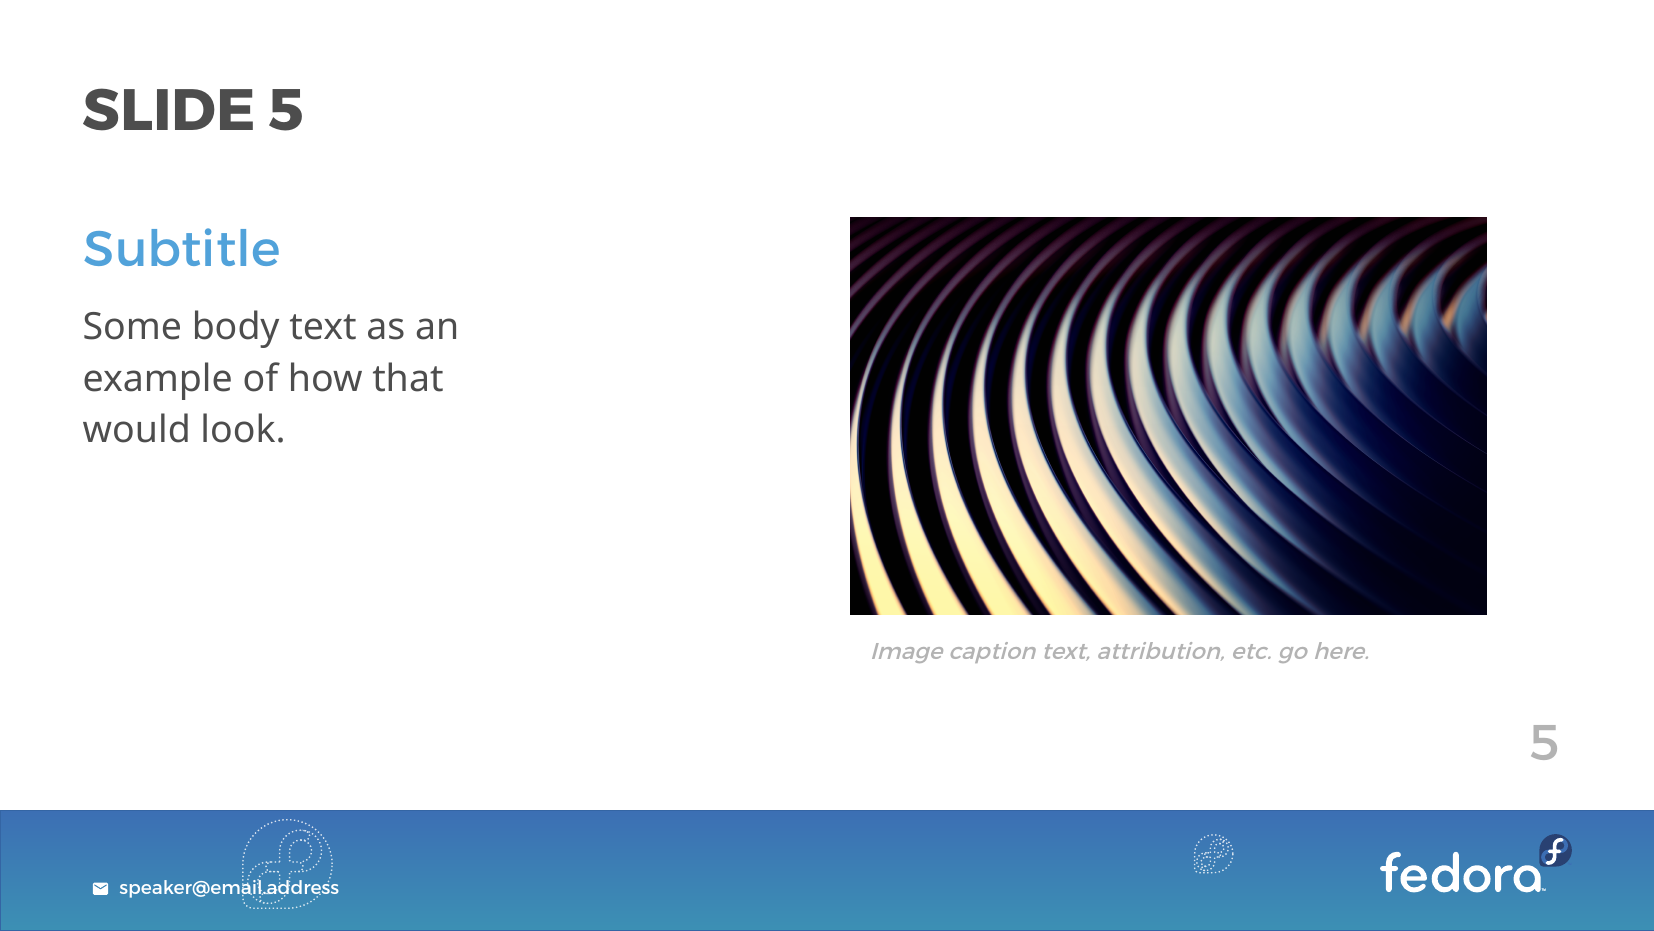

# <slide-name>
Subtitle
Some body text as an
example of how that
would look.
Image caption text, attribution, etc. go here.
5